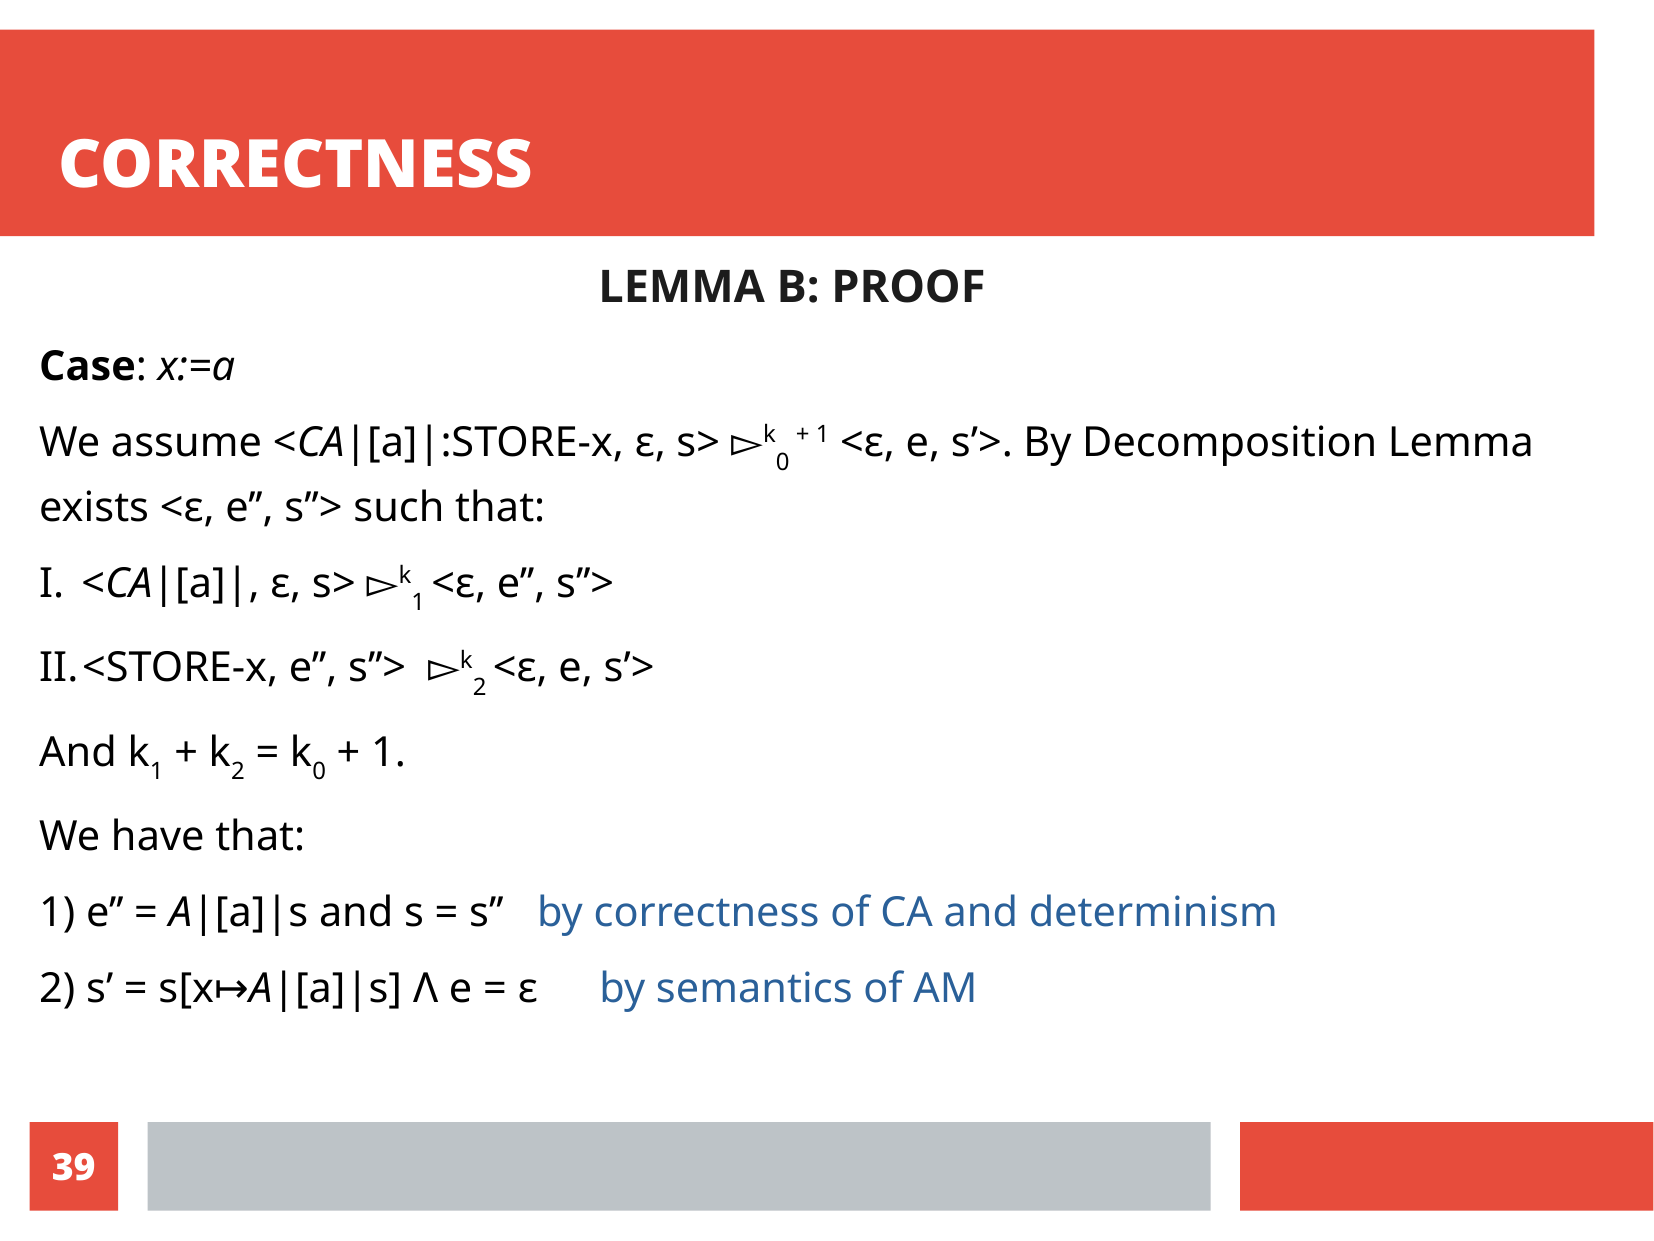

# CORRECTNESS
LEMMA B: PROOF
Case: x:=a
We assume <CA|[a]|:STORE-x, ε, s> ▻k0 + 1 <ε, e, s’>. By Decomposition Lemma exists <ε, e’’, s’’> such that:
 <CA|[a]|, ε, s> ▻k1 <ε, e’’, s’’>
 <STORE-x, e’’, s’’> ▻k2 <ε, e, s’>
And k1 + k2 = k0 + 1.
We have that:
1) e’’ = A|[a]|s and s = s’’ 	by correctness of CA and determinism
2) s’ = s[x↦A|[a]|s] Ʌ e = ε	by semantics of AM
39